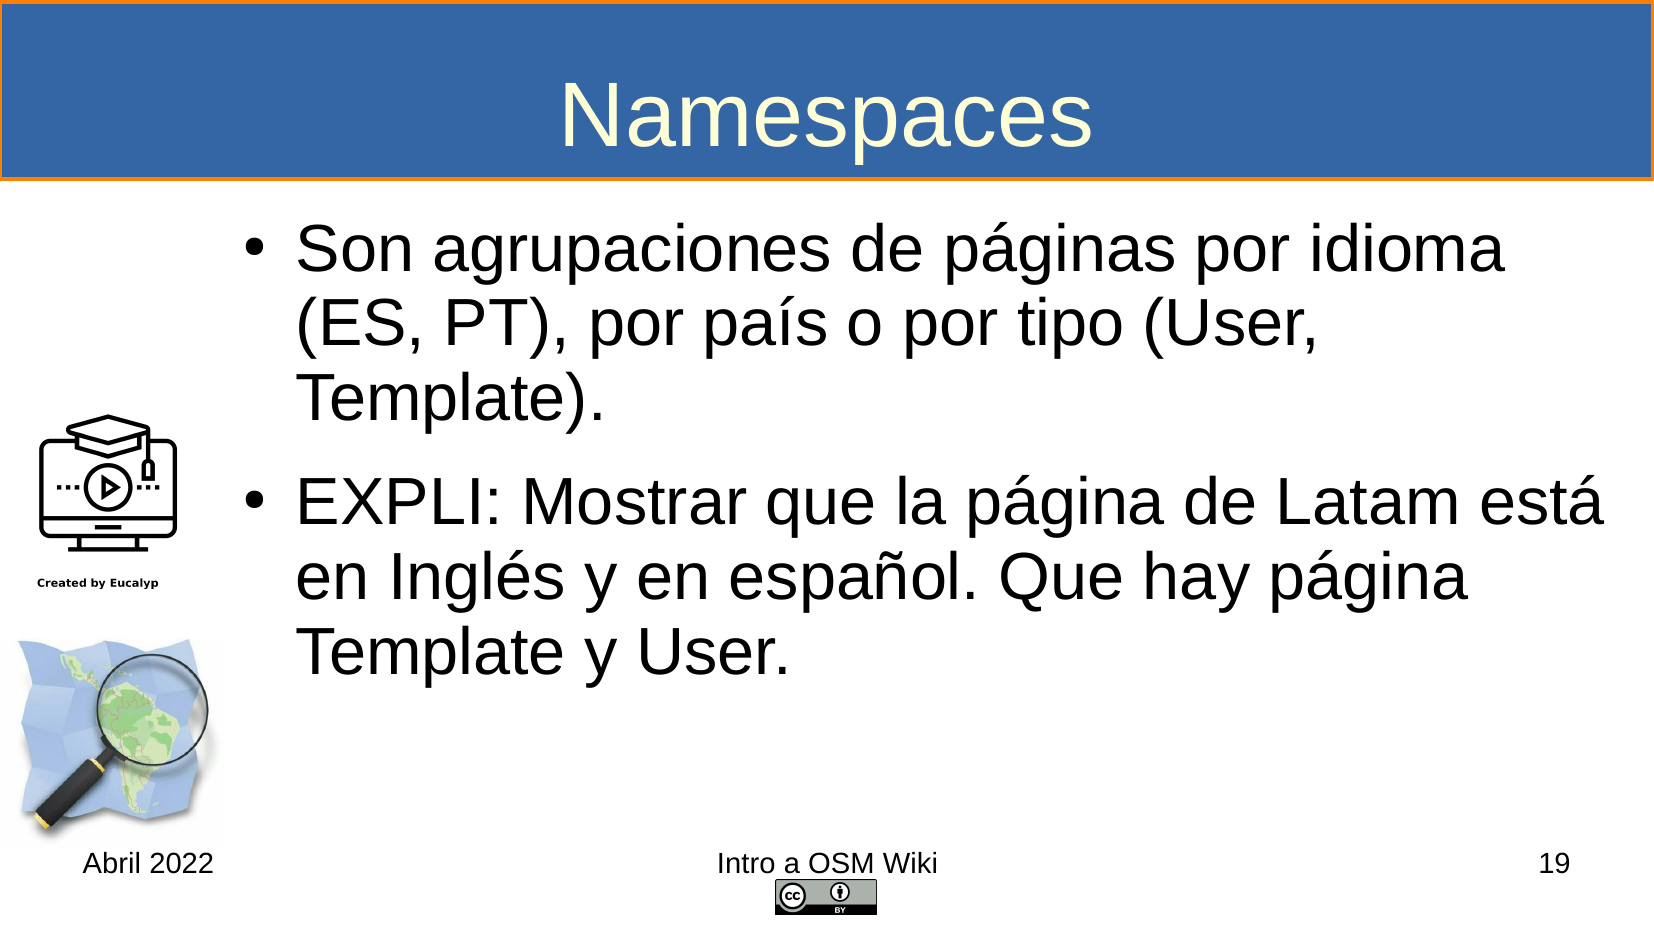

# Namespaces
Son agrupaciones de páginas por idioma (ES, PT), por país o por tipo (User, Template).
EXPLI: Mostrar que la página de Latam está en Inglés y en español. Que hay página Template y User.
Abril 2022
Intro a OSM Wiki
19